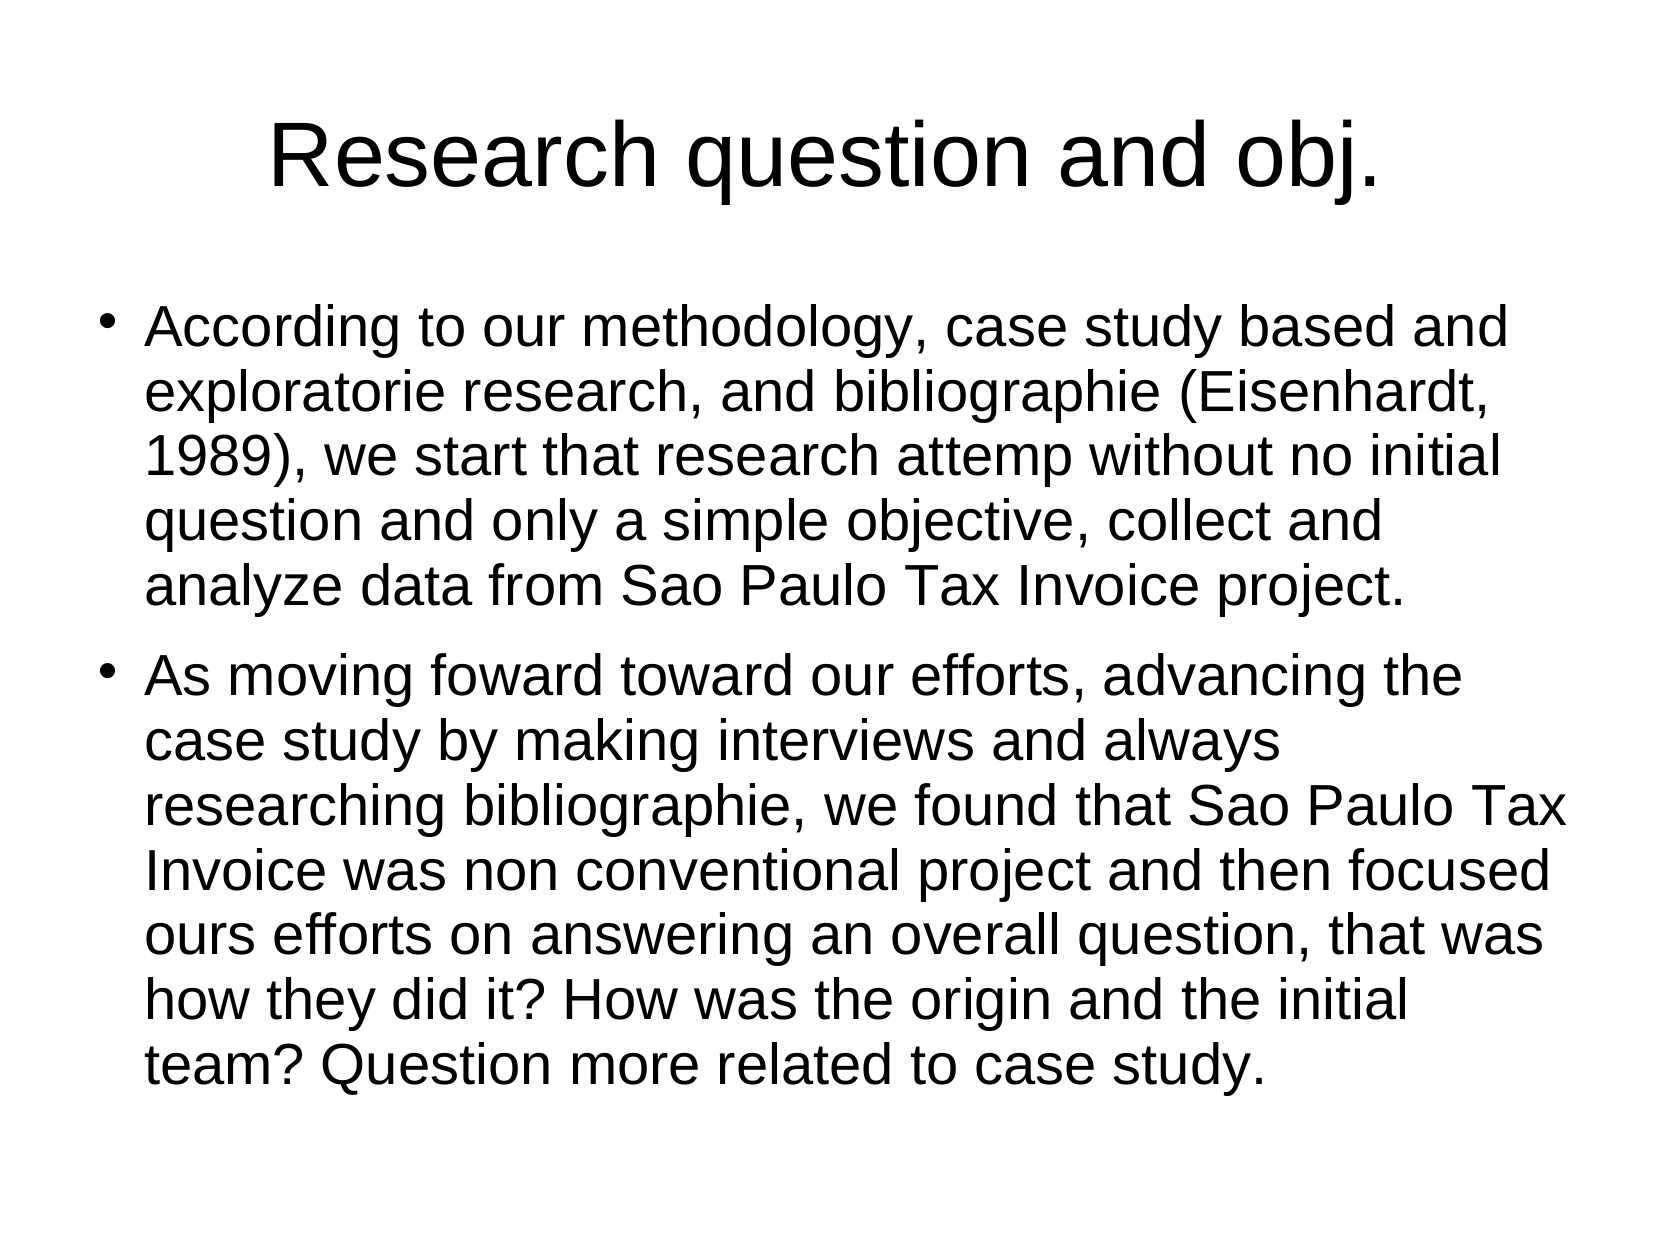

# Research question and obj.
According to our methodology, case study based and exploratorie research, and bibliographie (Eisenhardt, 1989), we start that research attemp without no initial question and only a simple objective, collect and analyze data from Sao Paulo Tax Invoice project.
As moving foward toward our efforts, advancing the case study by making interviews and always researching bibliographie, we found that Sao Paulo Tax Invoice was non conventional project and then focused ours efforts on answering an overall question, that was how they did it? How was the origin and the initial team? Question more related to case study.